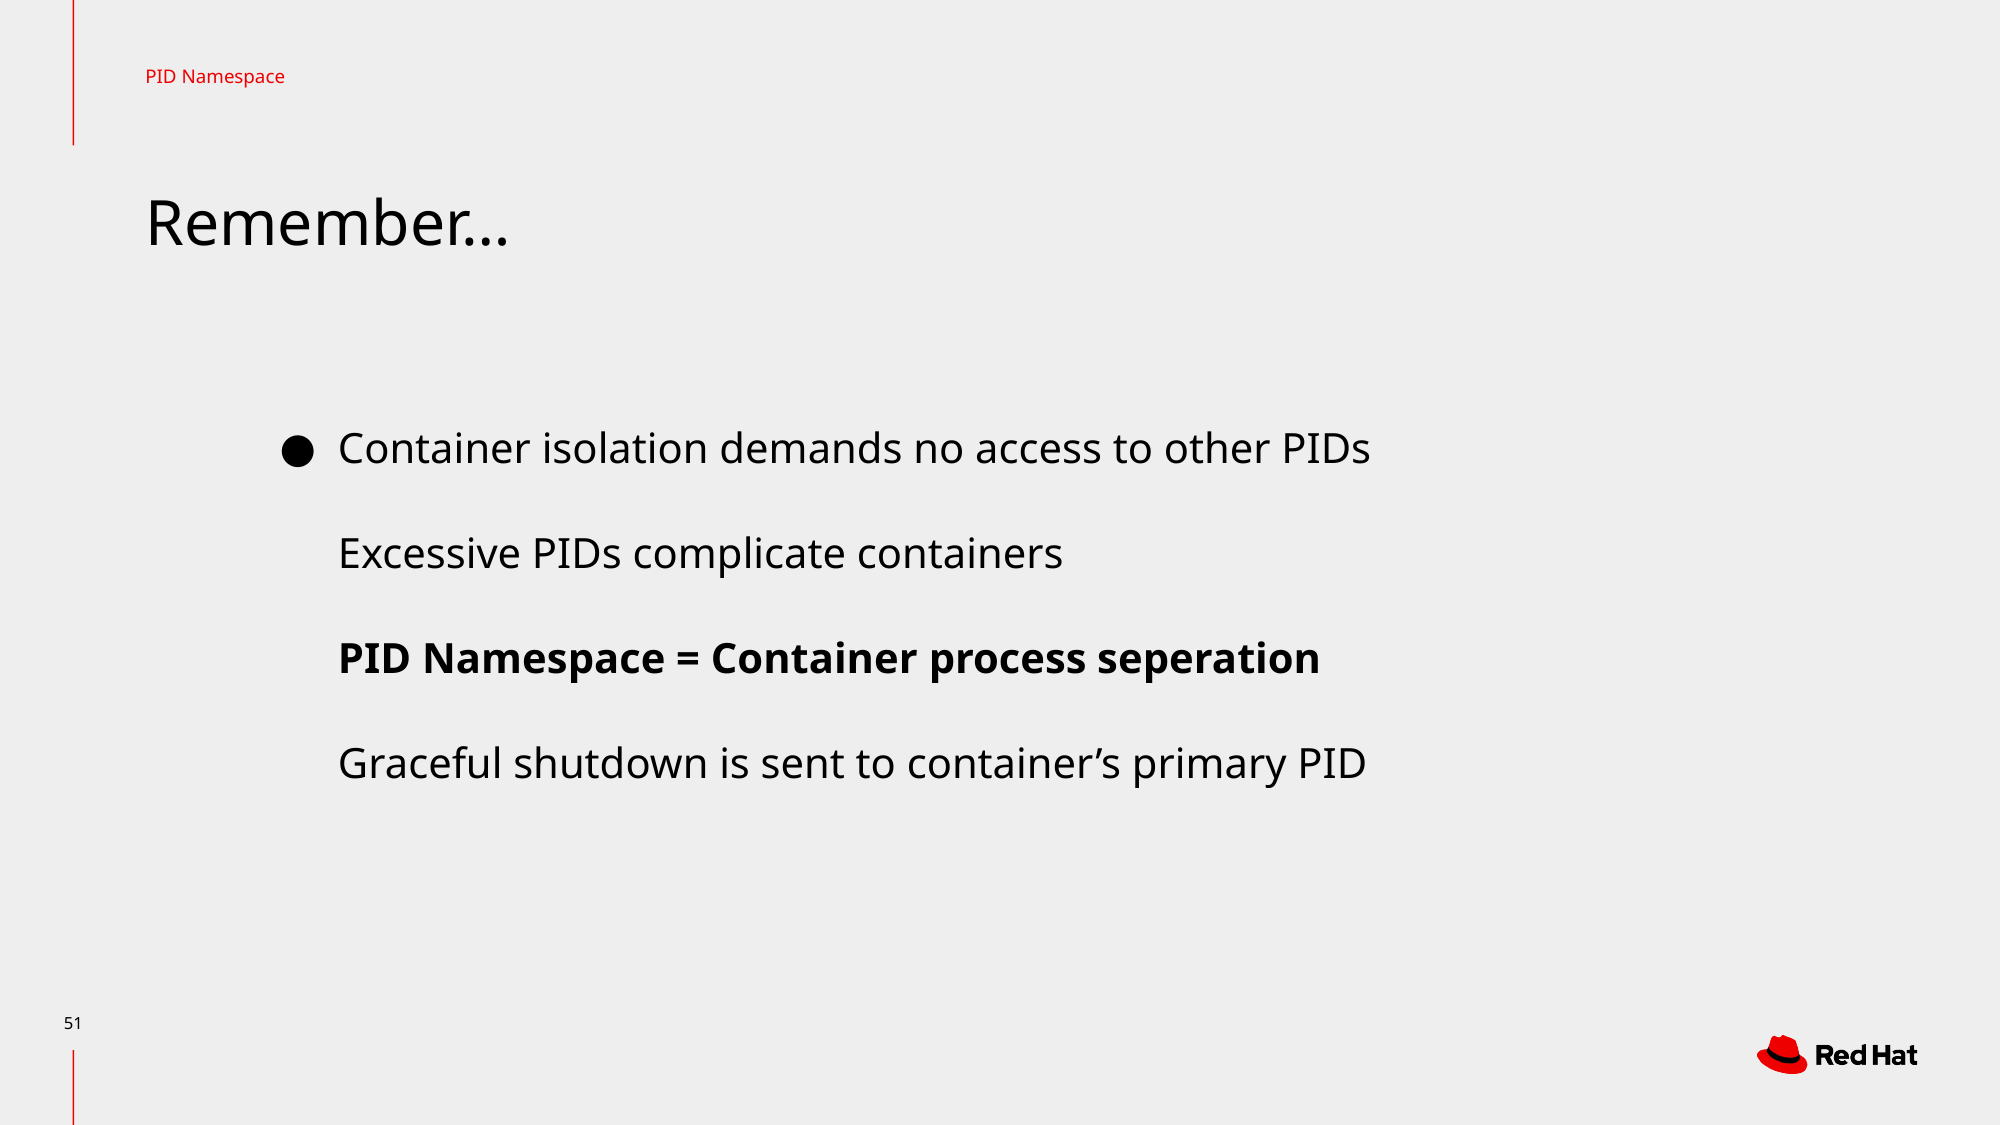

# PID Namespace
Remember…
Container isolation demands no access to other PIDs
Excessive PIDs complicate containers
PID Namespace = Container process seperation
Graceful shutdown is sent to container’s primary PID